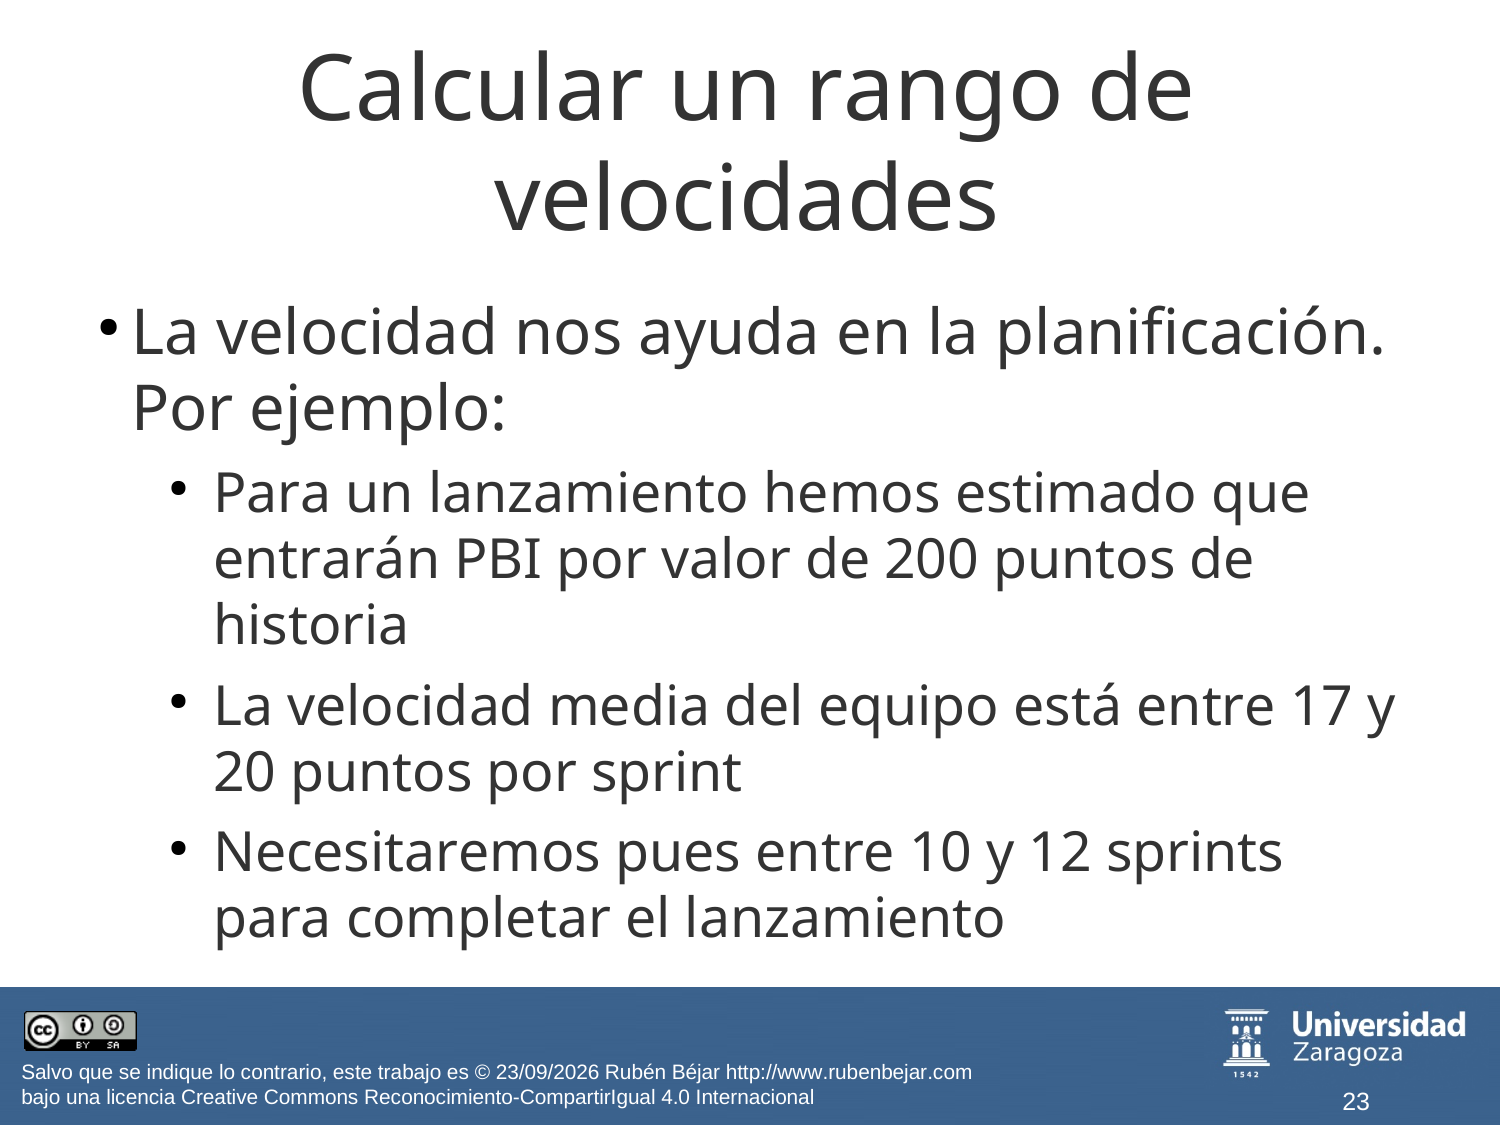

# Calcular un rango de velocidades
La velocidad nos ayuda en la planificación. Por ejemplo:
Para un lanzamiento hemos estimado que entrarán PBI por valor de 200 puntos de historia
La velocidad media del equipo está entre 17 y 20 puntos por sprint
Necesitaremos pues entre 10 y 12 sprints para completar el lanzamiento